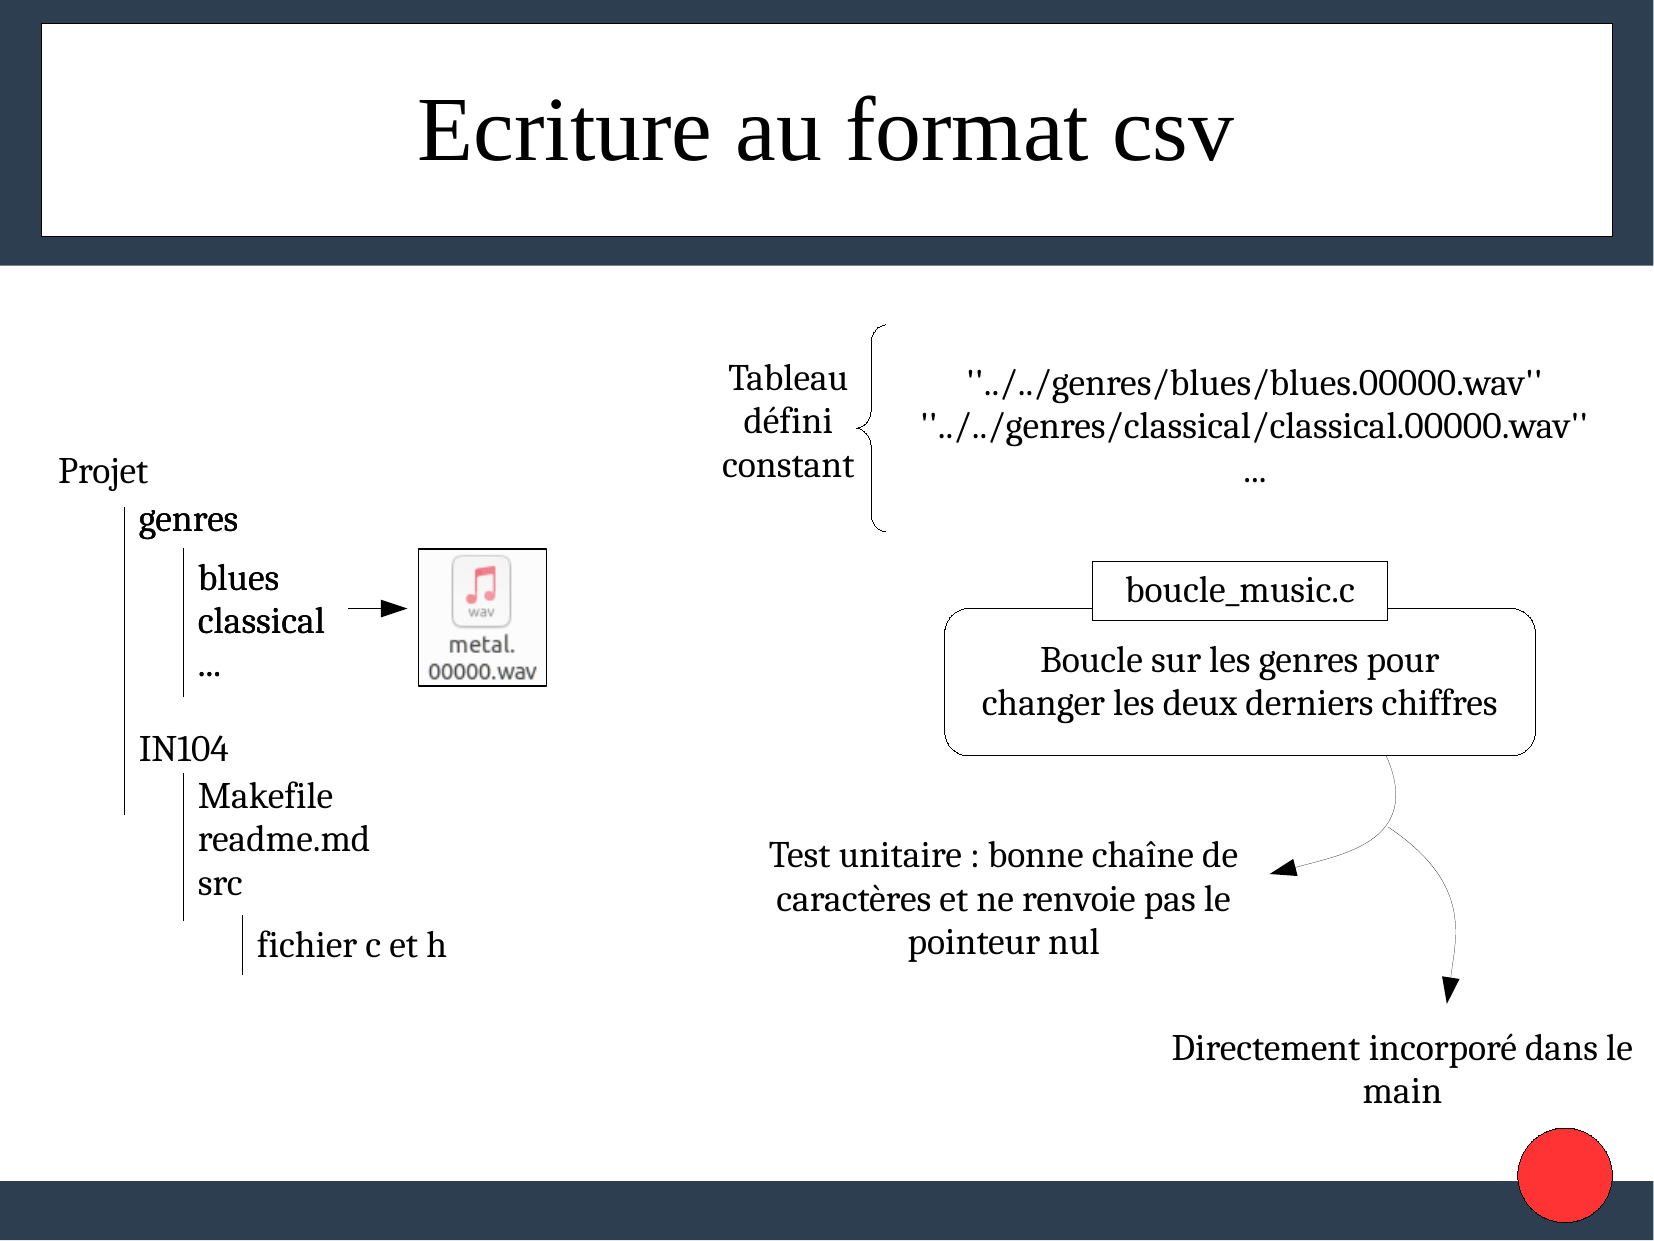

Ecriture au format csv
Tableau défini constant
''../../genres/blues/blues.00000.wav''
''../../genres/classical/classical.00000.wav''
...
Projet
genres
genres
blues
classical
...
blues
classical
...
IN104
Makefile
readme.md
src
fichier c et h
boucle_music.c
Boucle sur les genres pour
changer les deux derniers chiffres
Test unitaire : bonne chaîne de caractères et ne renvoie pas le pointeur nul
Directement incorporé dans le main